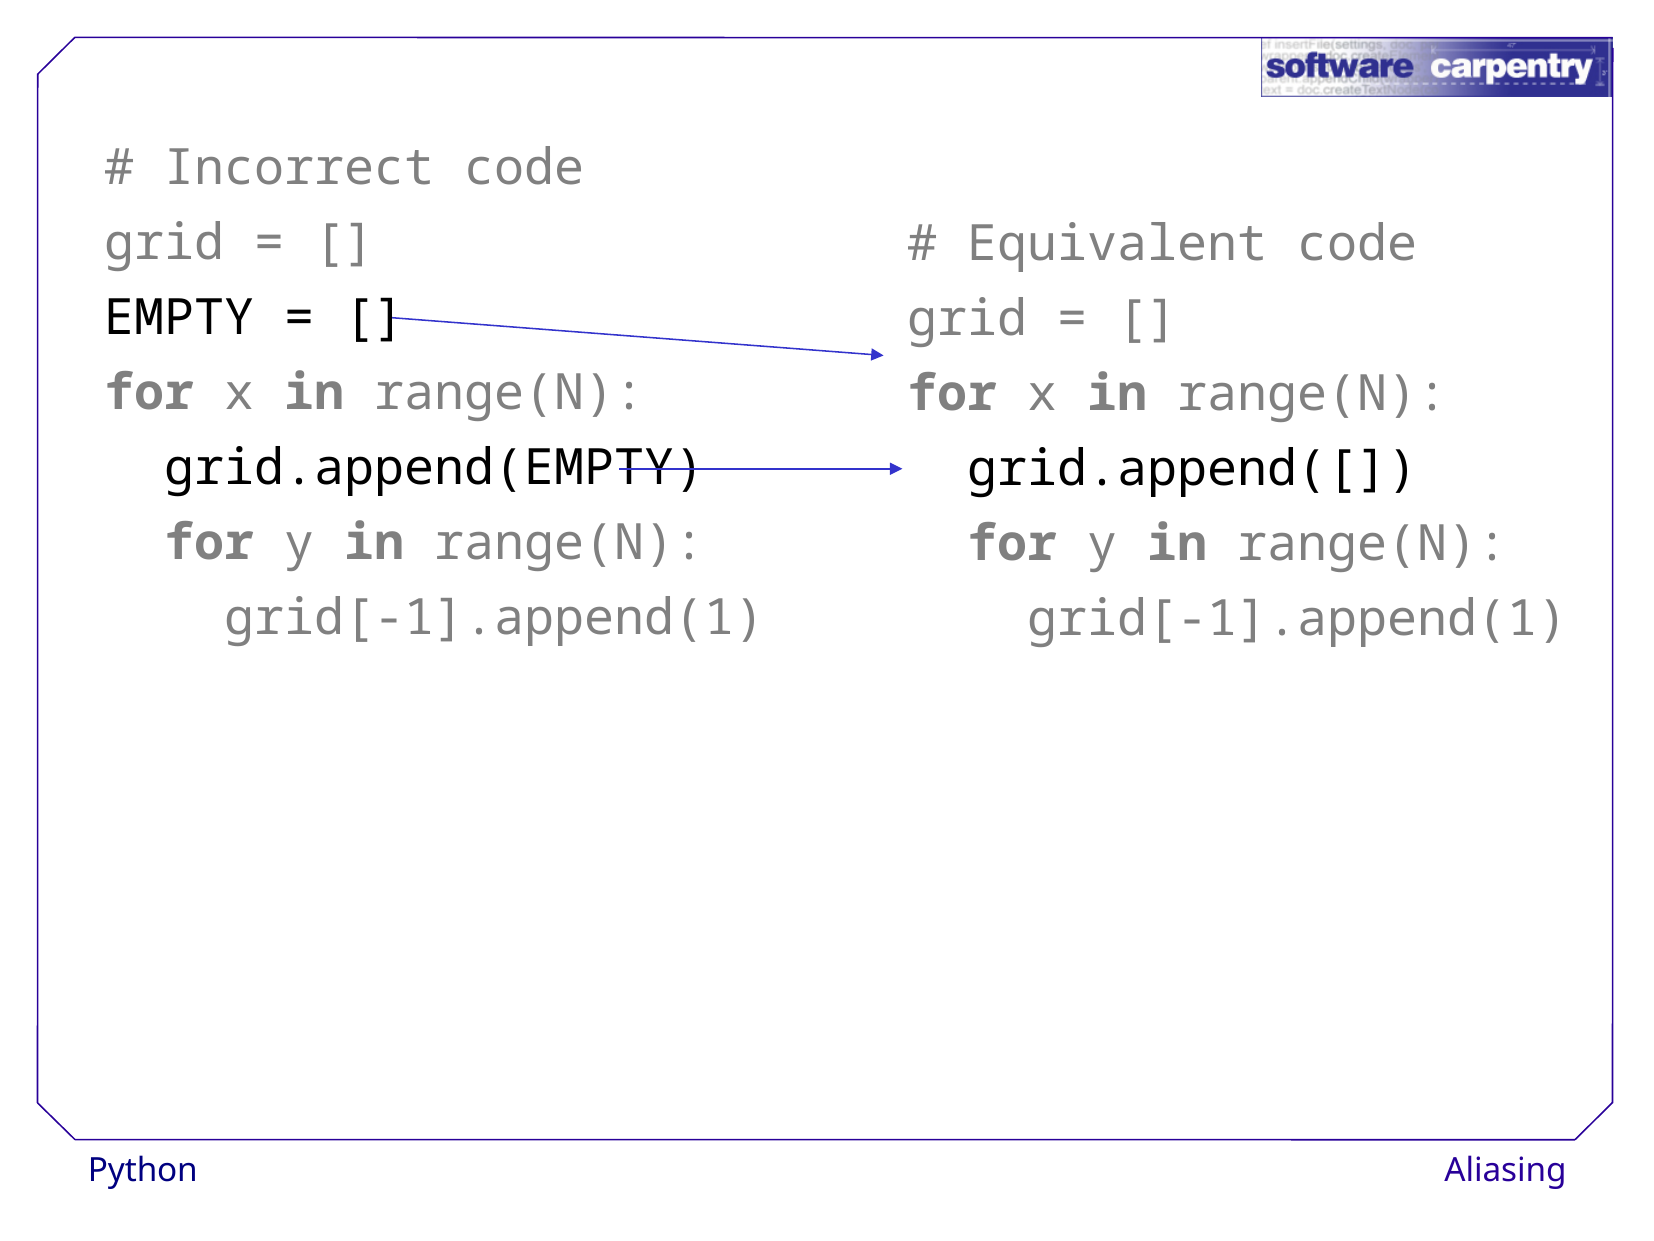

# Incorrect code
grid = []
EMPTY = []
for x in range(N):
 grid.append(EMPTY)
 for y in range(N):
 grid[-1].append(1)
# Equivalent code
grid = []
for x in range(N):
 grid.append([])
 for y in range(N):
 grid[-1].append(1)